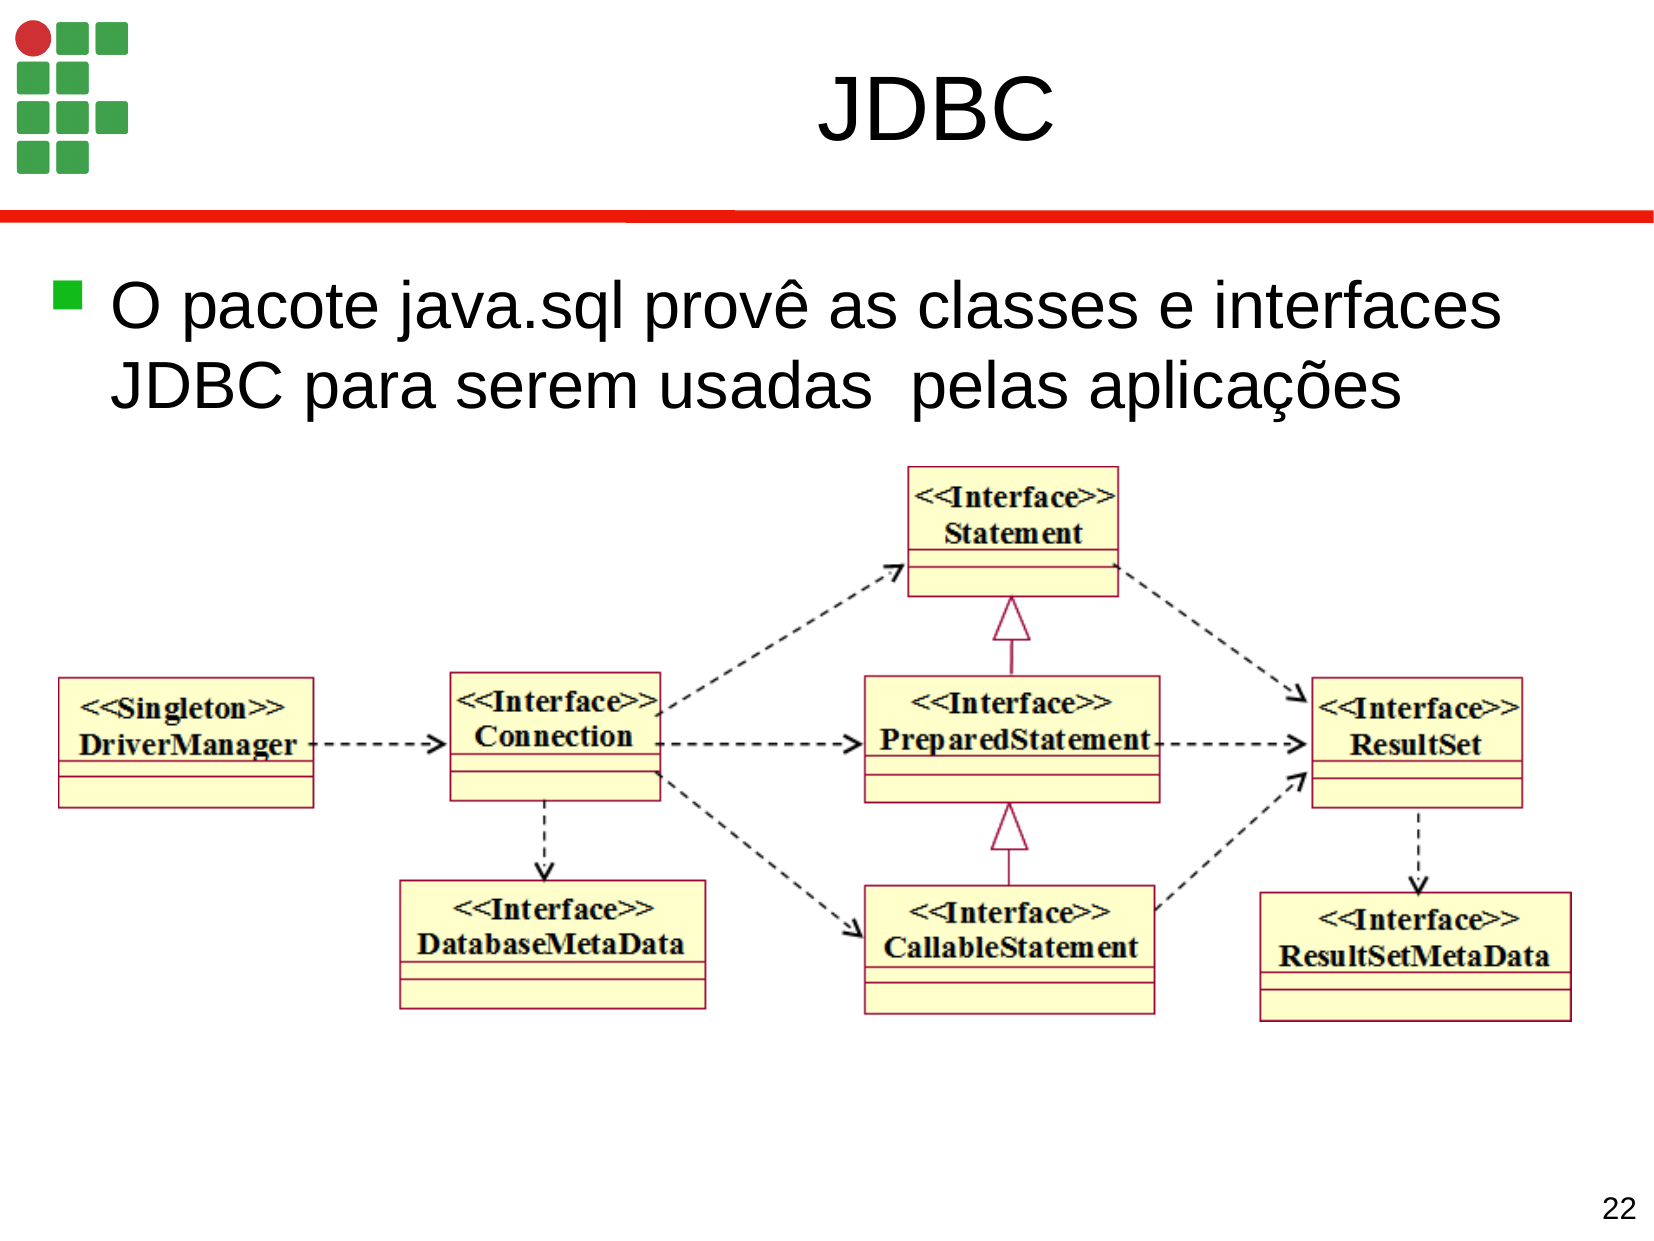

JDBC
O pacote java.sql provê as classes e interfaces JDBC para serem usadas pelas aplicações